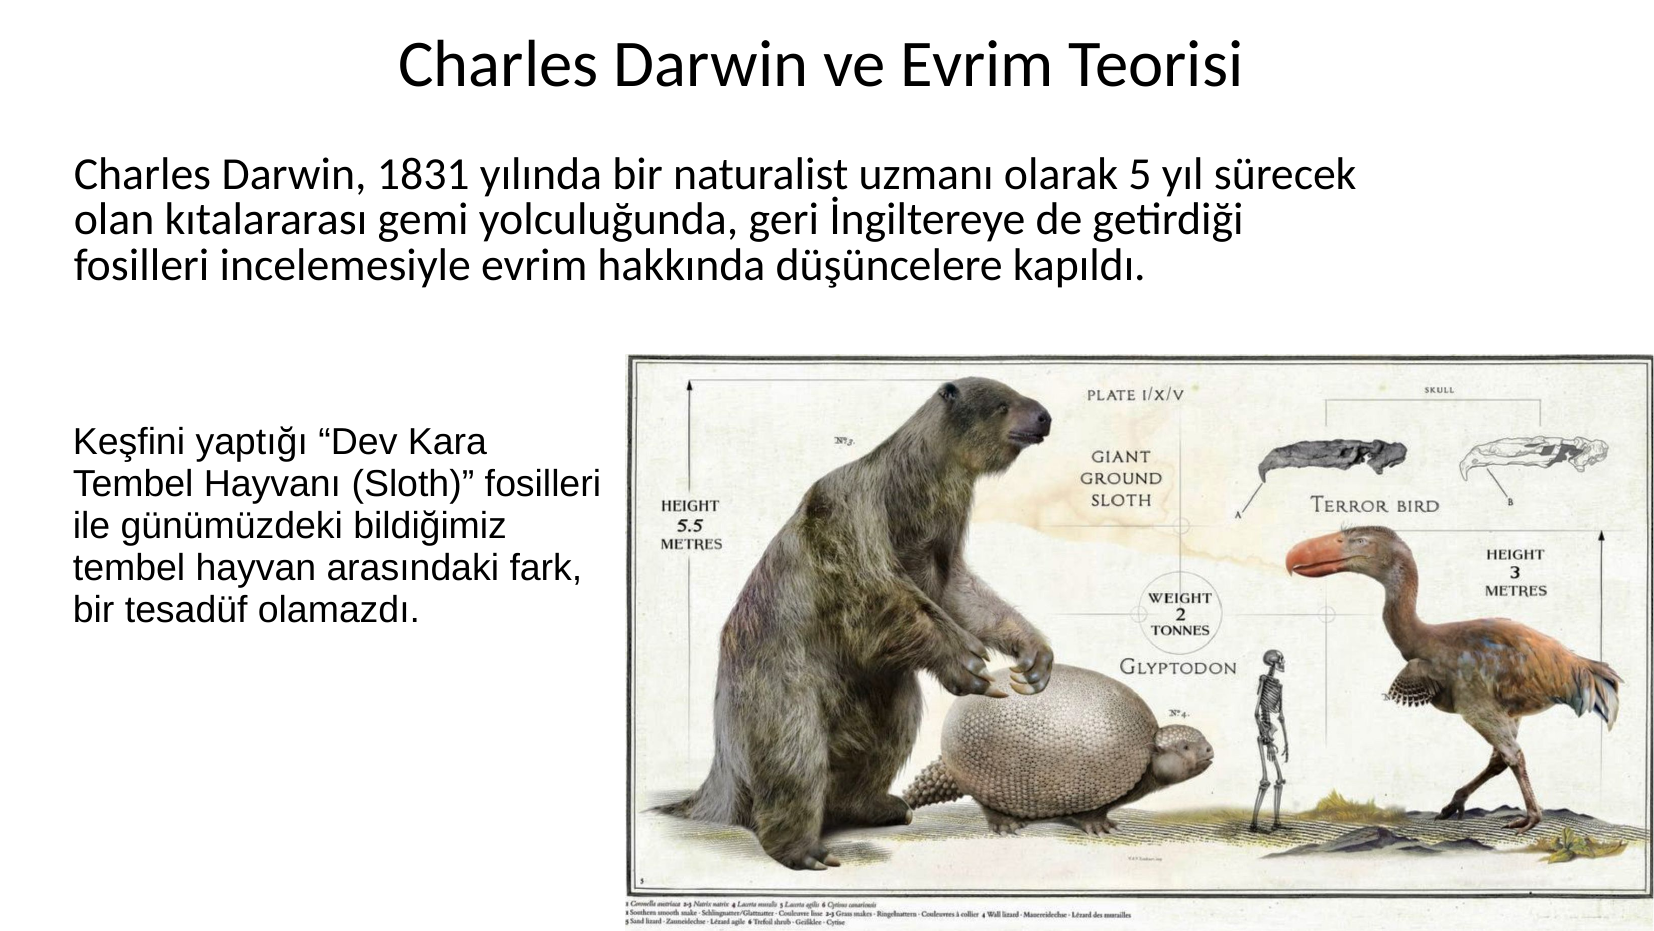

Charles Darwin ve Evrim Teorisi
Charles Darwin, 1831 yılında bir naturalist uzmanı olarak 5 yıl sürecek olan kıtalararası gemi yolculuğunda, geri İngiltereye de getirdiği fosilleri incelemesiyle evrim hakkında düşüncelere kapıldı.
Keşfini yaptığı “Dev Kara Tembel Hayvanı (Sloth)” fosilleri ile günümüzdeki bildiğimiz tembel hayvan arasındaki fark, bir tesadüf olamazdı.